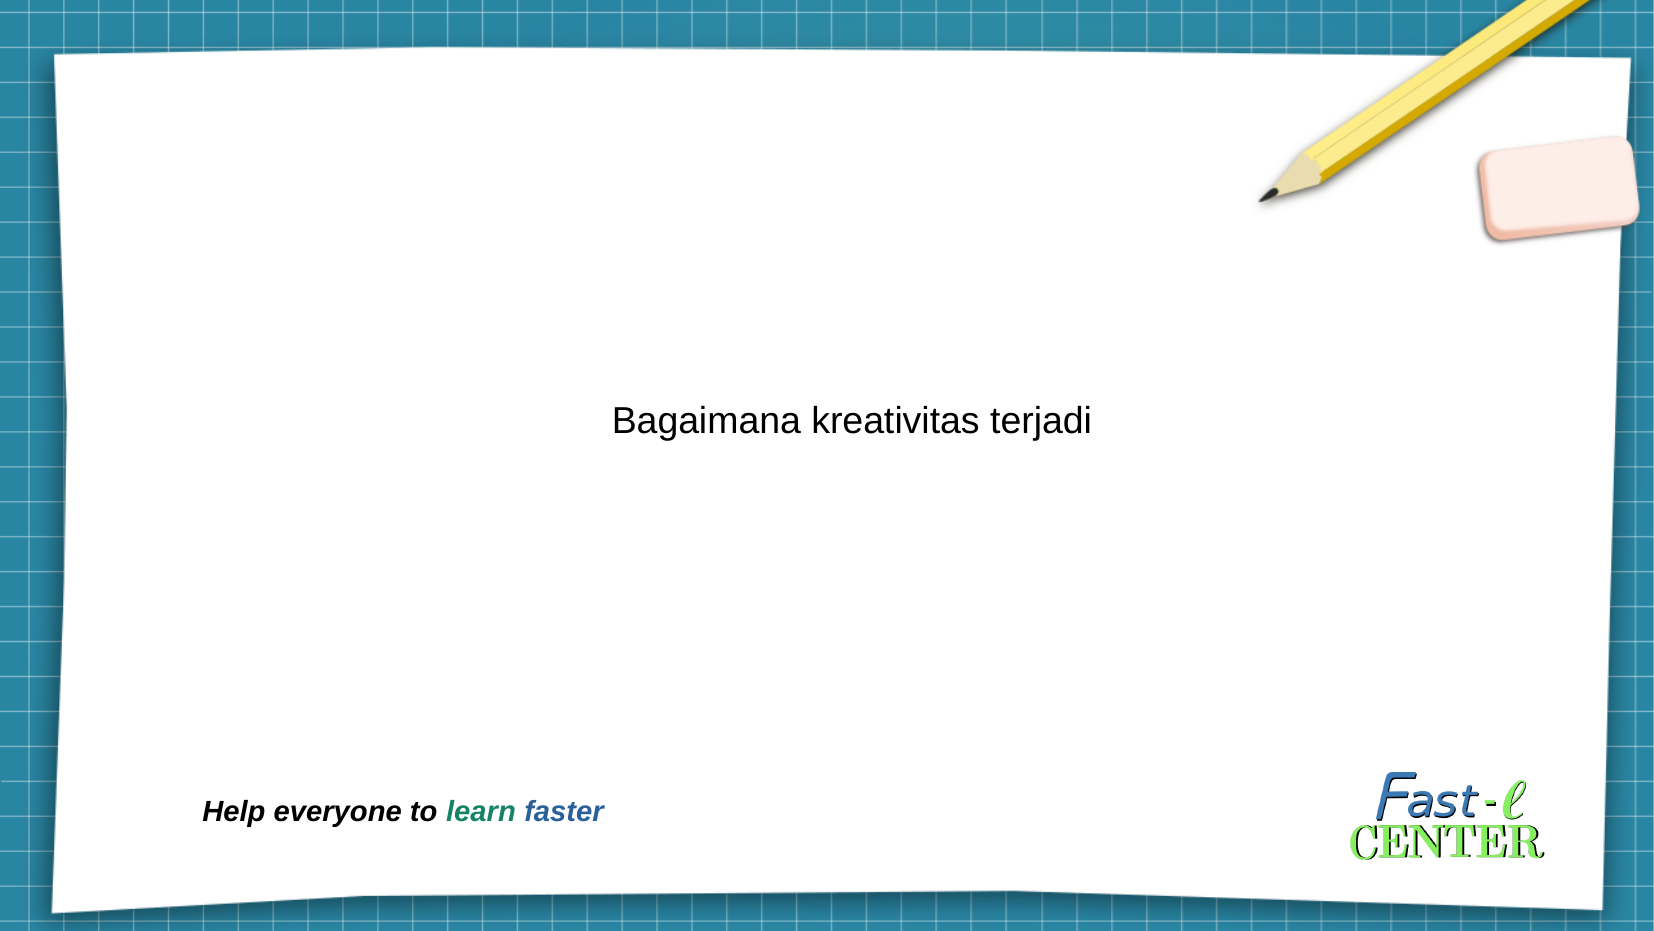

Bagaimana kreativitas terjadi
Help everyone to learn faster